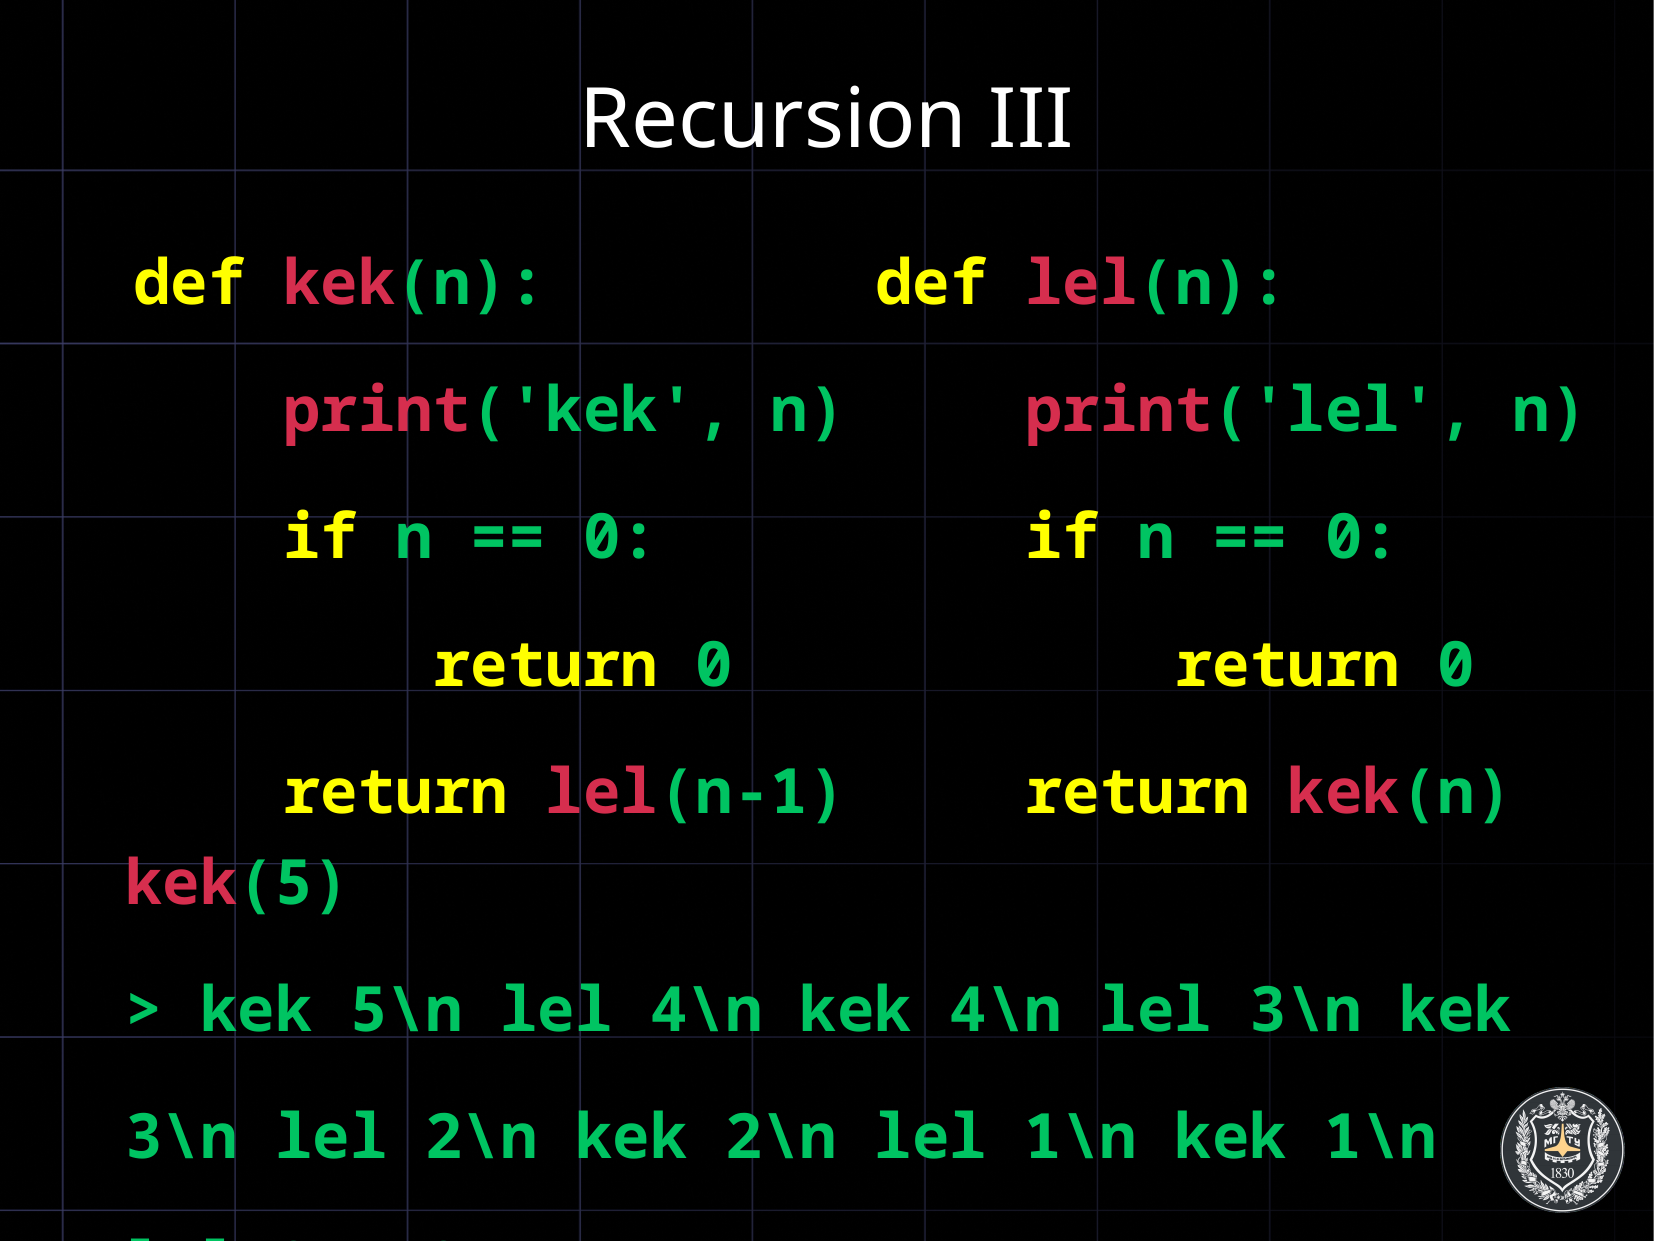

# Recursion III
def kek(n):
 print('kek', n)
 if n == 0:
 return 0
 return lel(n-1)
def lel(n):
 print('lel', n)
 if n == 0:
 return 0
 return kek(n)
kek(5)
> kek 5\n lel 4\n kek 4\n lel 3\n kek 3\n lel 2\n kek 2\n lel 1\n kek 1\n lel 0\n 0